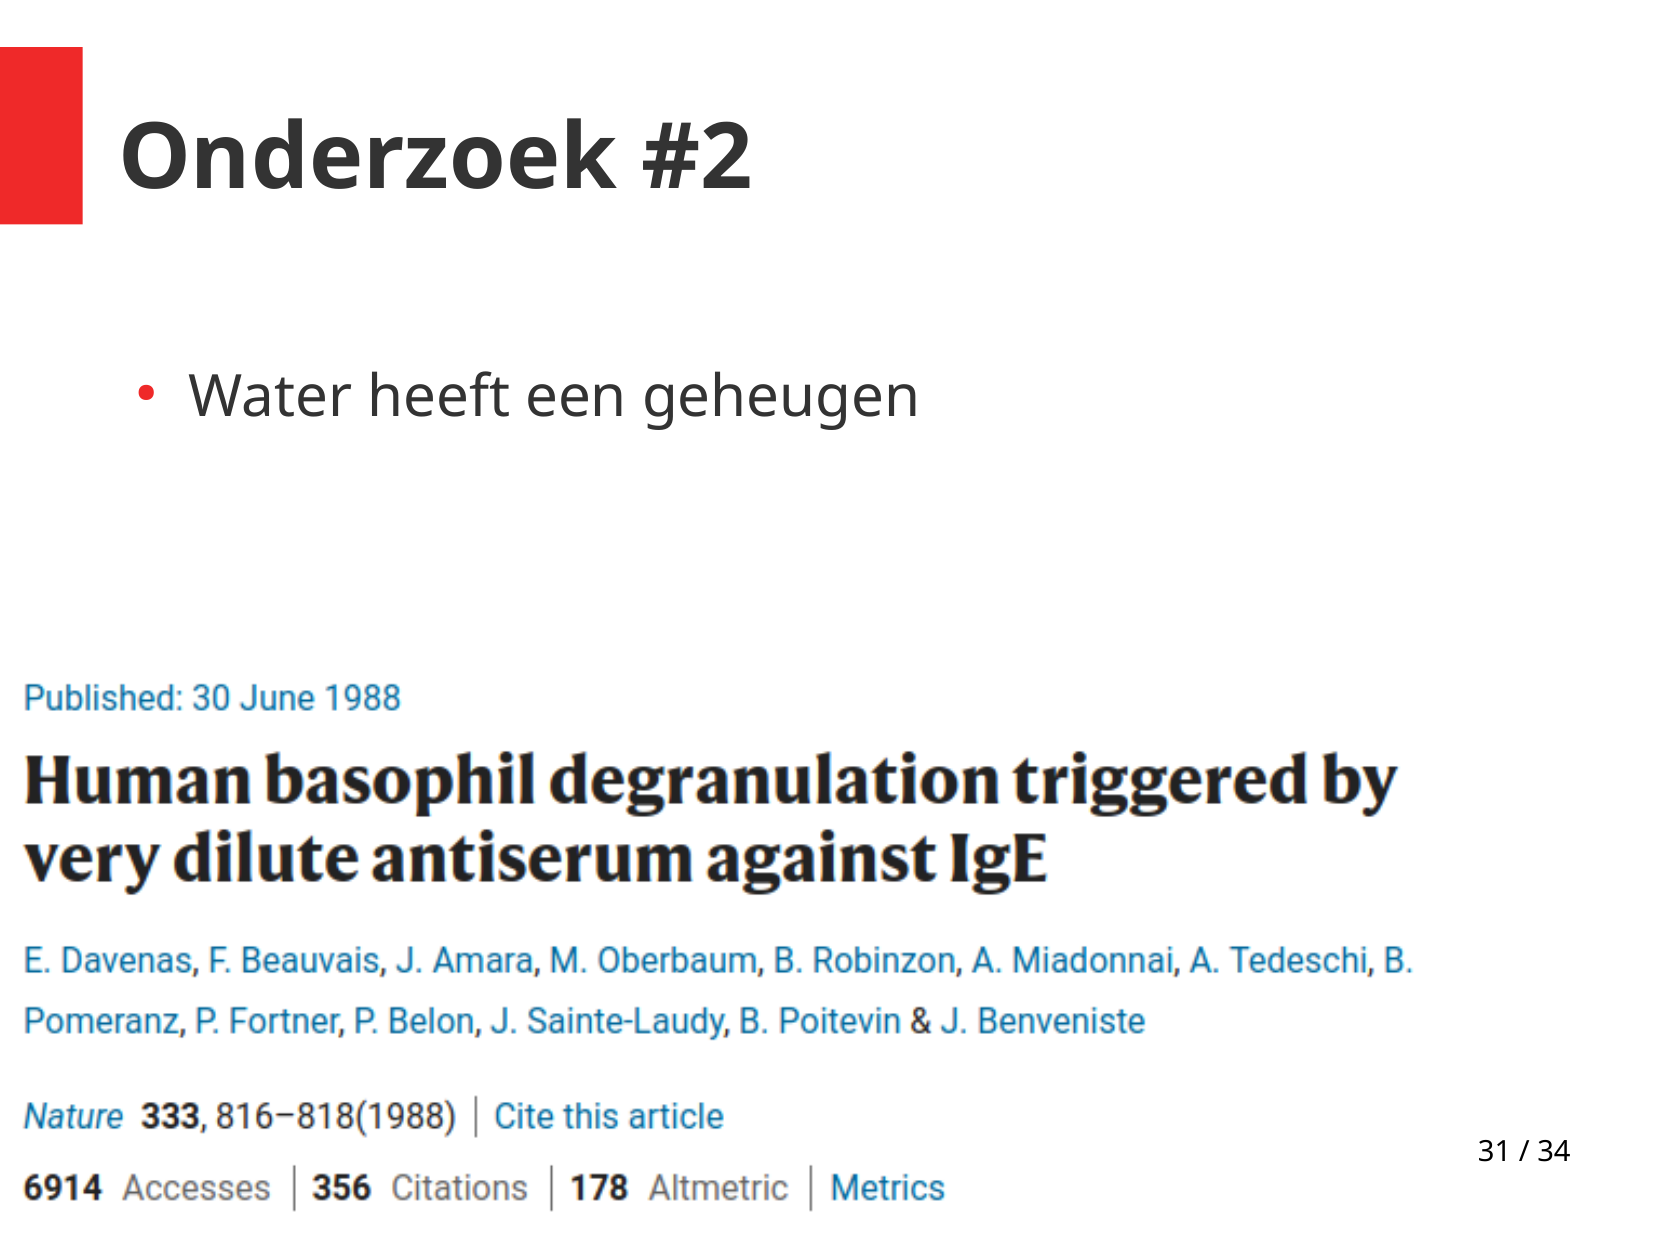

# Onderzoek #2
Water heeft een geheugen
31